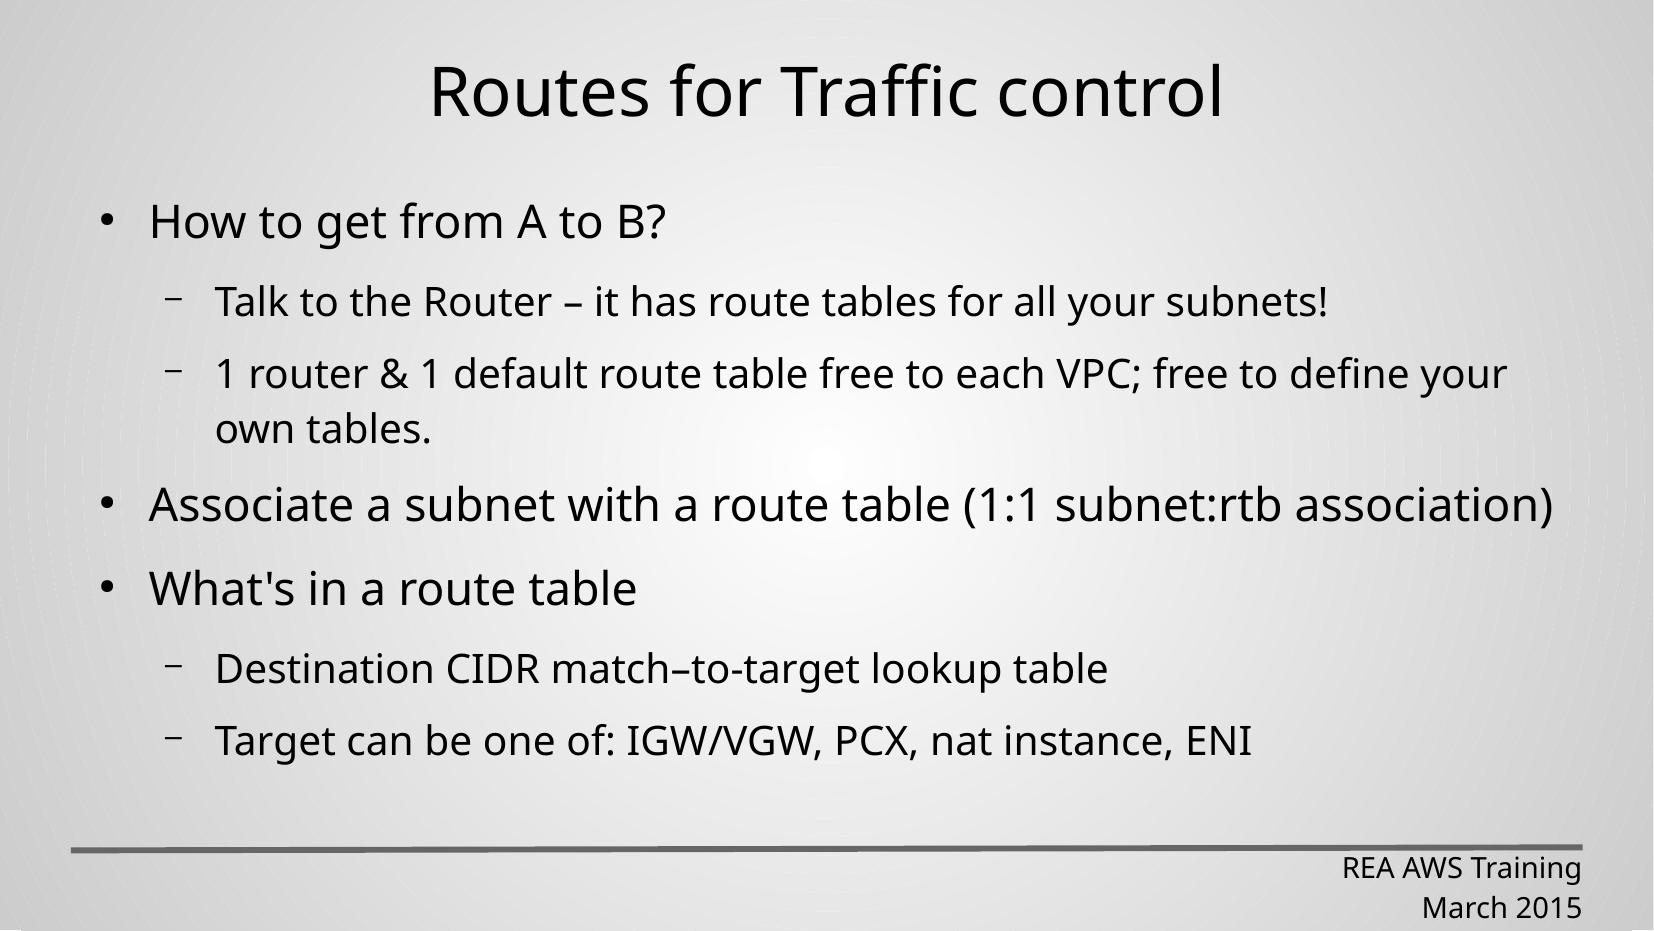

# Routes for Traffic control
How to get from A to B?
Talk to the Router – it has route tables for all your subnets!
1 router & 1 default route table free to each VPC; free to define your own tables.
Associate a subnet with a route table (1:1 subnet:rtb association)
What's in a route table
Destination CIDR match–to-target lookup table
Target can be one of: IGW/VGW, PCX, nat instance, ENI